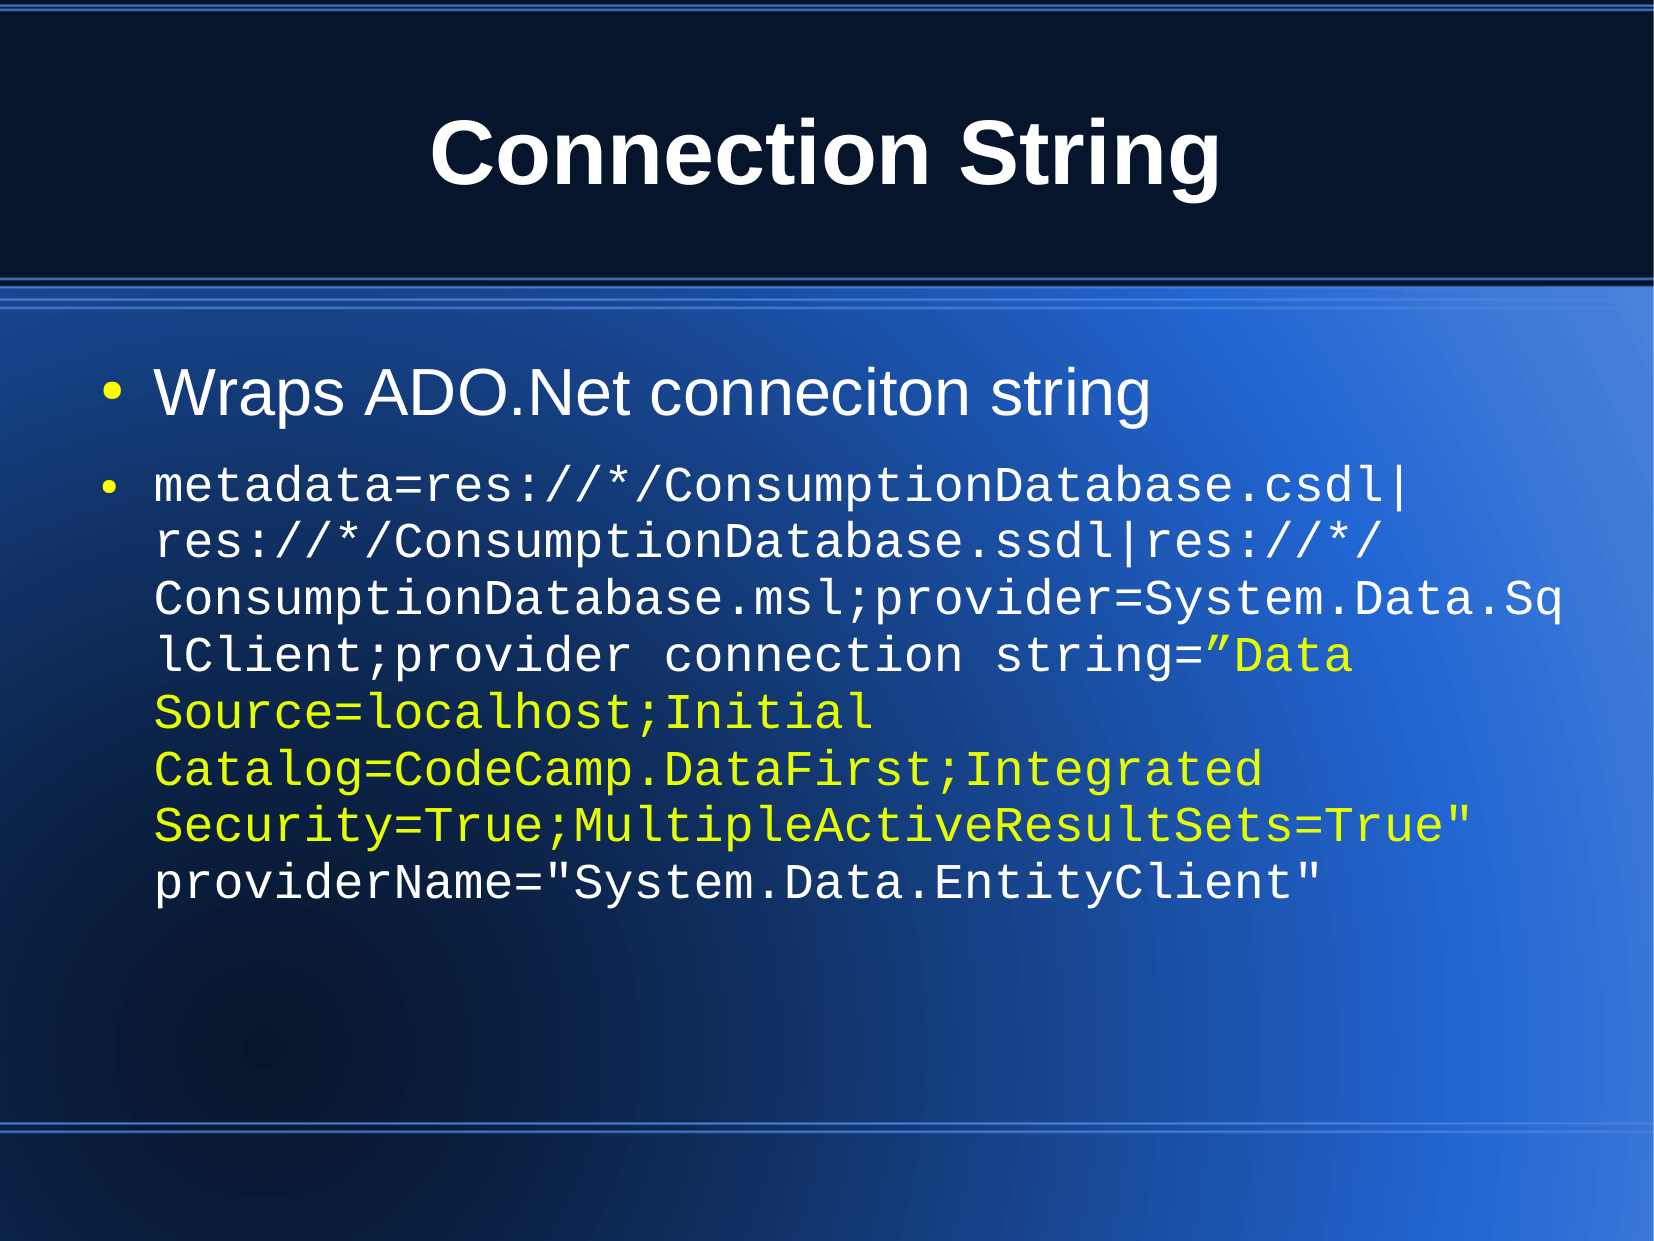

# Connection String
Wraps ADO.Net conneciton string
metadata=res://*/ConsumptionDatabase.csdl|res://*/ConsumptionDatabase.ssdl|res://*/ConsumptionDatabase.msl;provider=System.Data.SqlClient;provider connection string=”Data Source=localhost;Initial Catalog=CodeCamp.DataFirst;Integrated Security=True;MultipleActiveResultSets=True" providerName="System.Data.EntityClient"